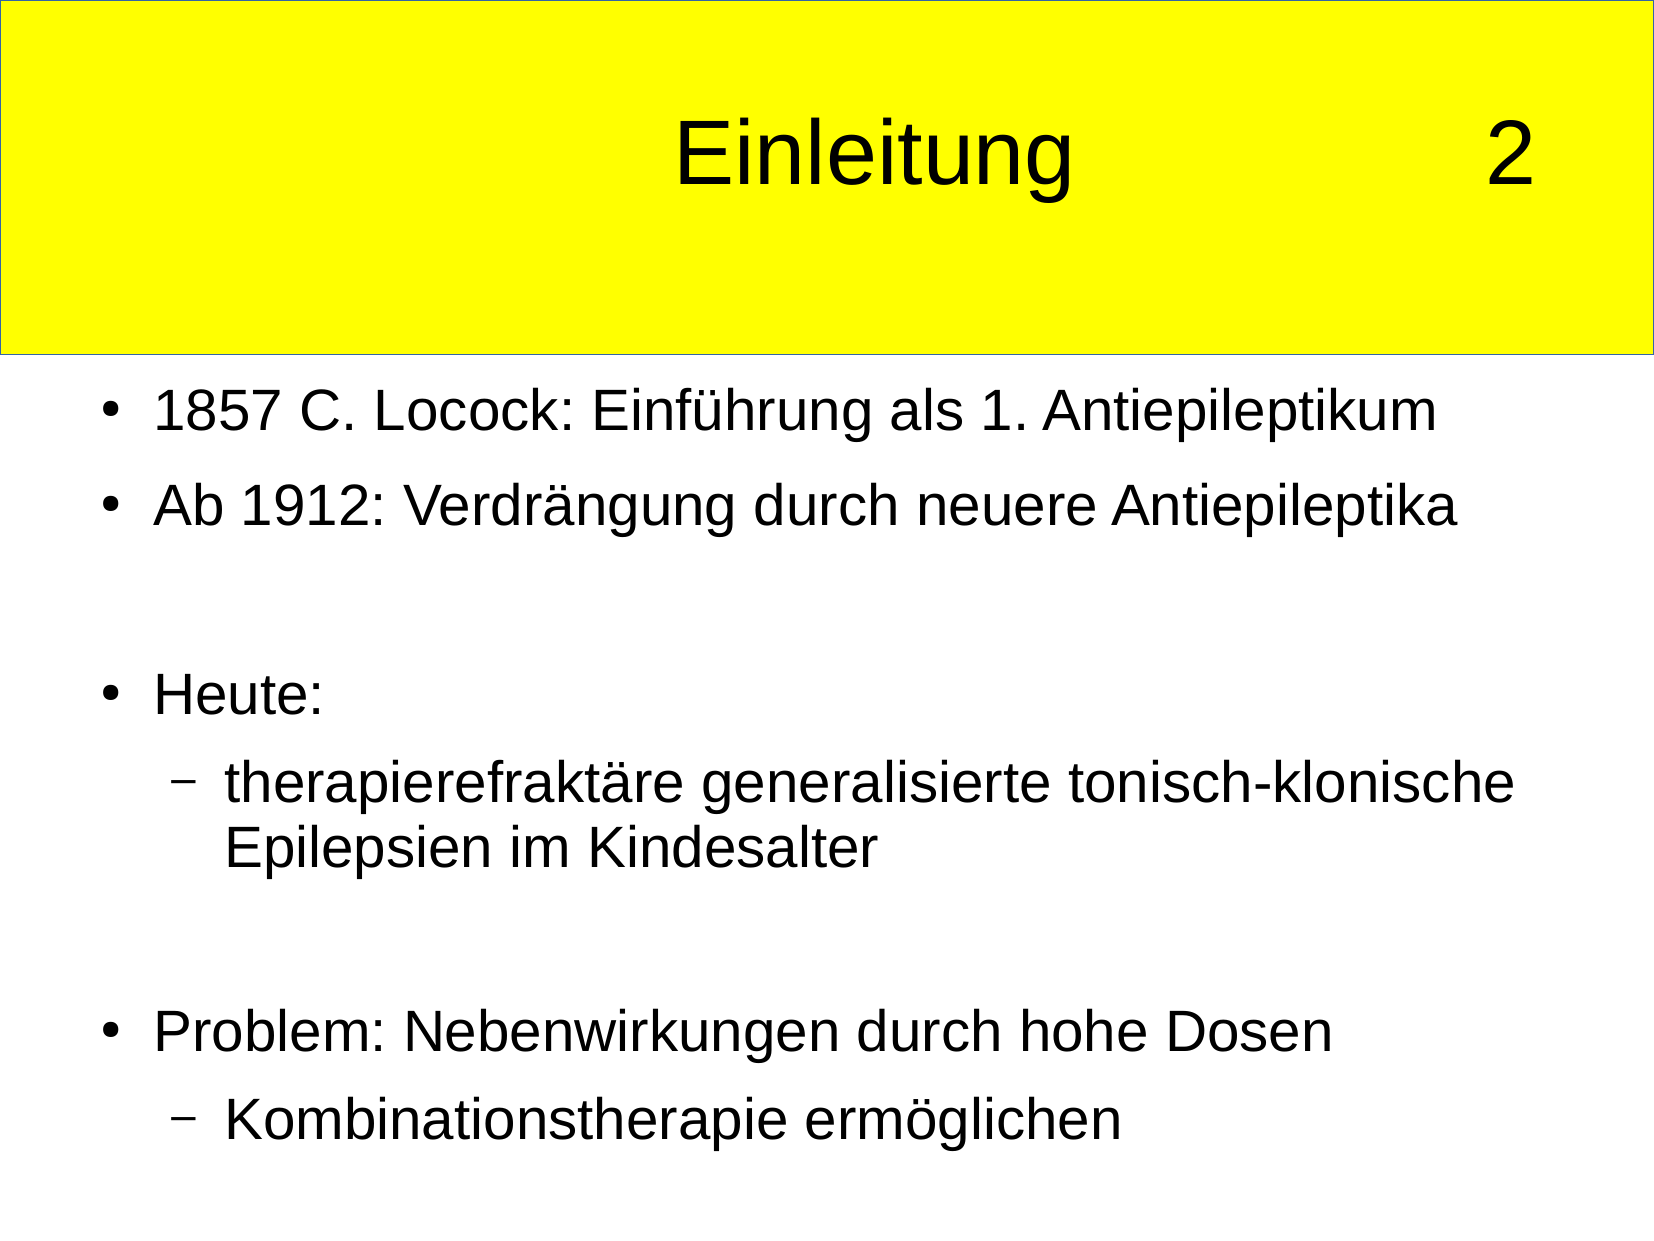

Einleitung
# 1857 C. Locock: Einführung als 1. Antiepileptikum
Ab 1912: Verdrängung durch neuere Antiepileptika
Heute:
therapierefraktäre generalisierte tonisch-klonische Epilepsien im Kindesalter
Problem: Nebenwirkungen durch hohe Dosen
Kombinationstherapie ermöglichen